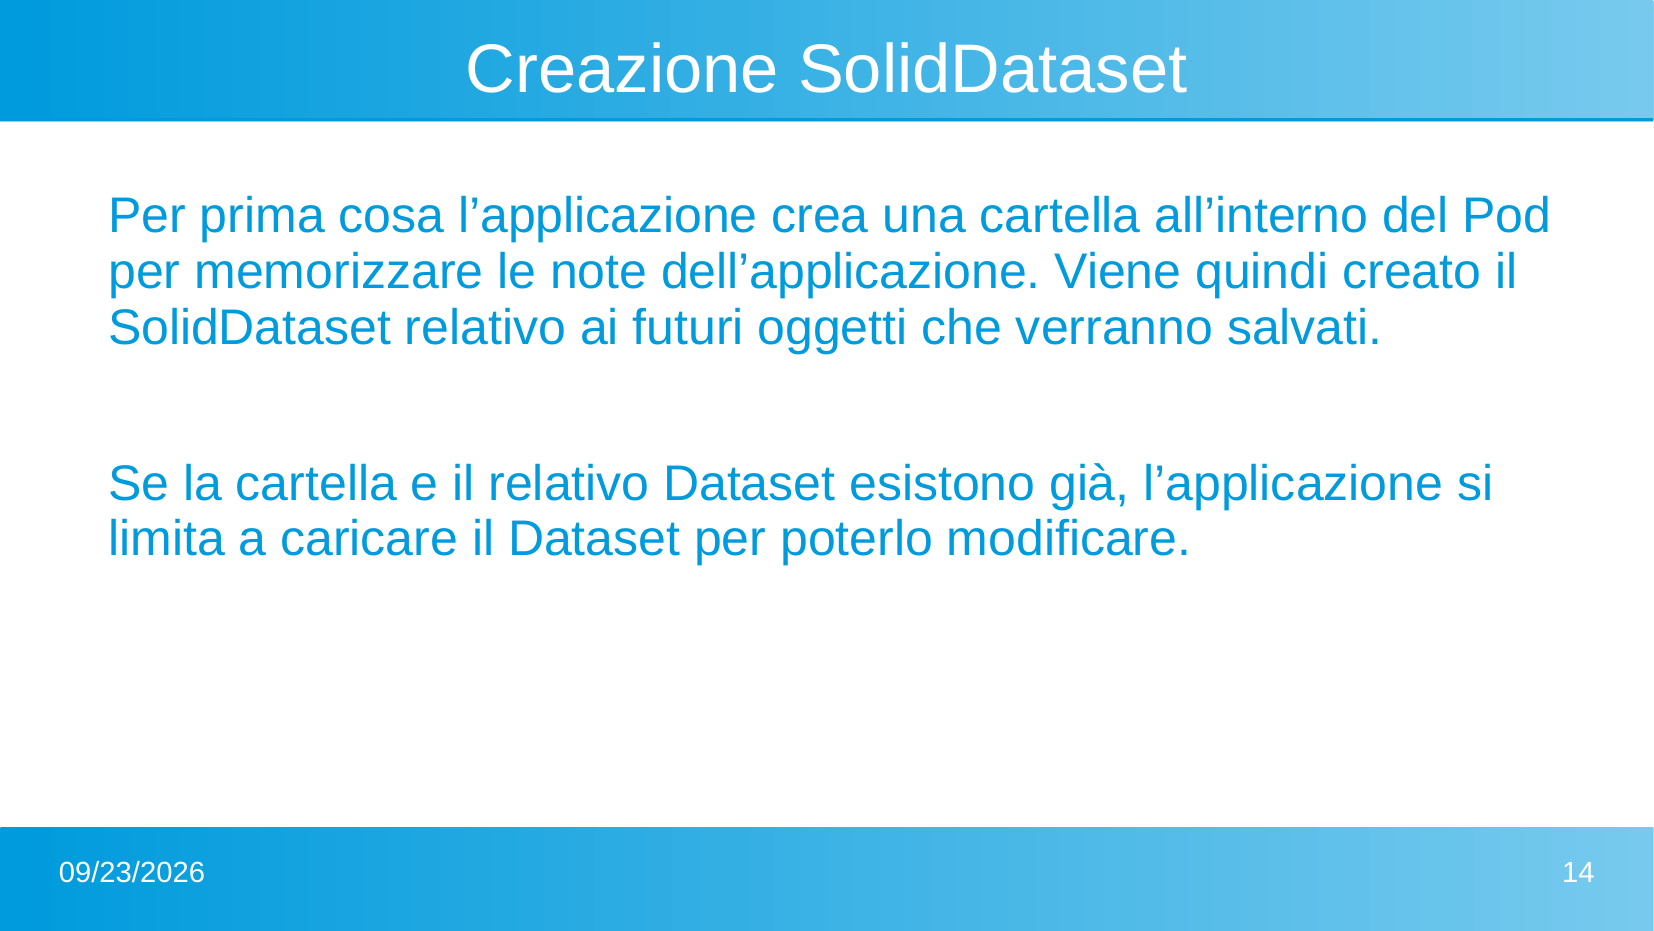

# Creazione SolidDataset
Per prima cosa l’applicazione crea una cartella all’interno del Pod per memorizzare le note dell’applicazione. Viene quindi creato il SolidDataset relativo ai futuri oggetti che verranno salvati.
Se la cartella e il relativo Dataset esistono già, l’applicazione si limita a caricare il Dataset per poterlo modificare.
14